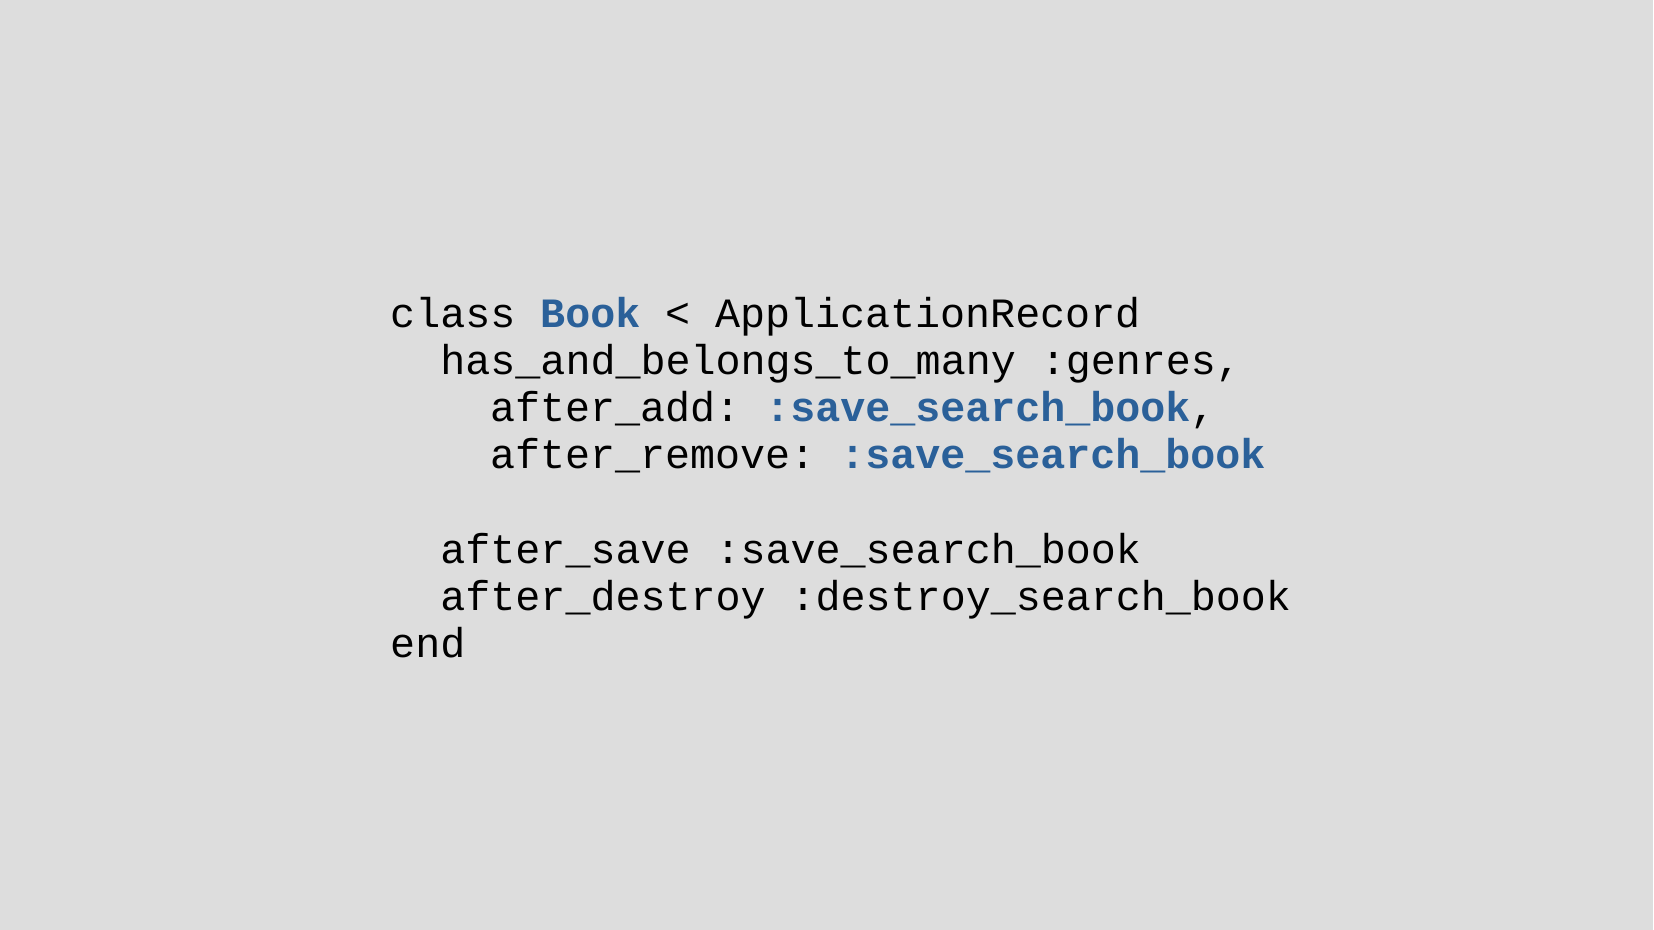

class Book < ApplicationRecord
 has_and_belongs_to_many :genres,
 after_add: :save_search_book,
 after_remove: :save_search_book
 after_save :save_search_book
 after_destroy :destroy_search_book
end